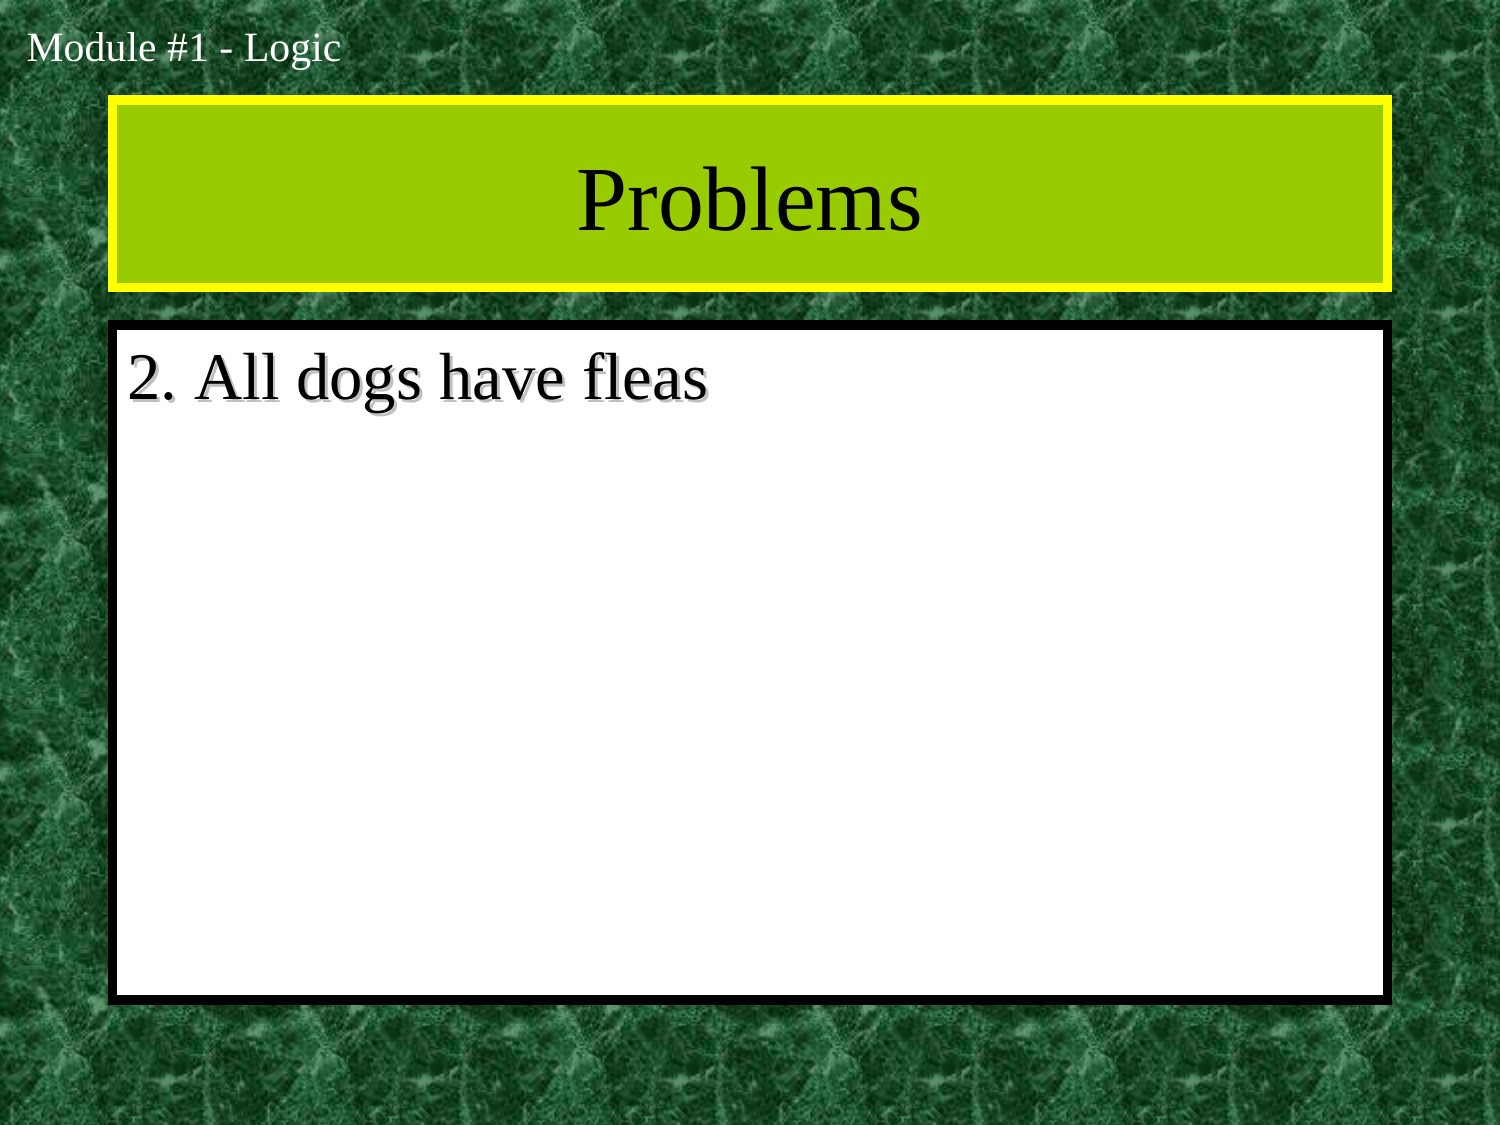

# Problems
2. All dogs have fleas